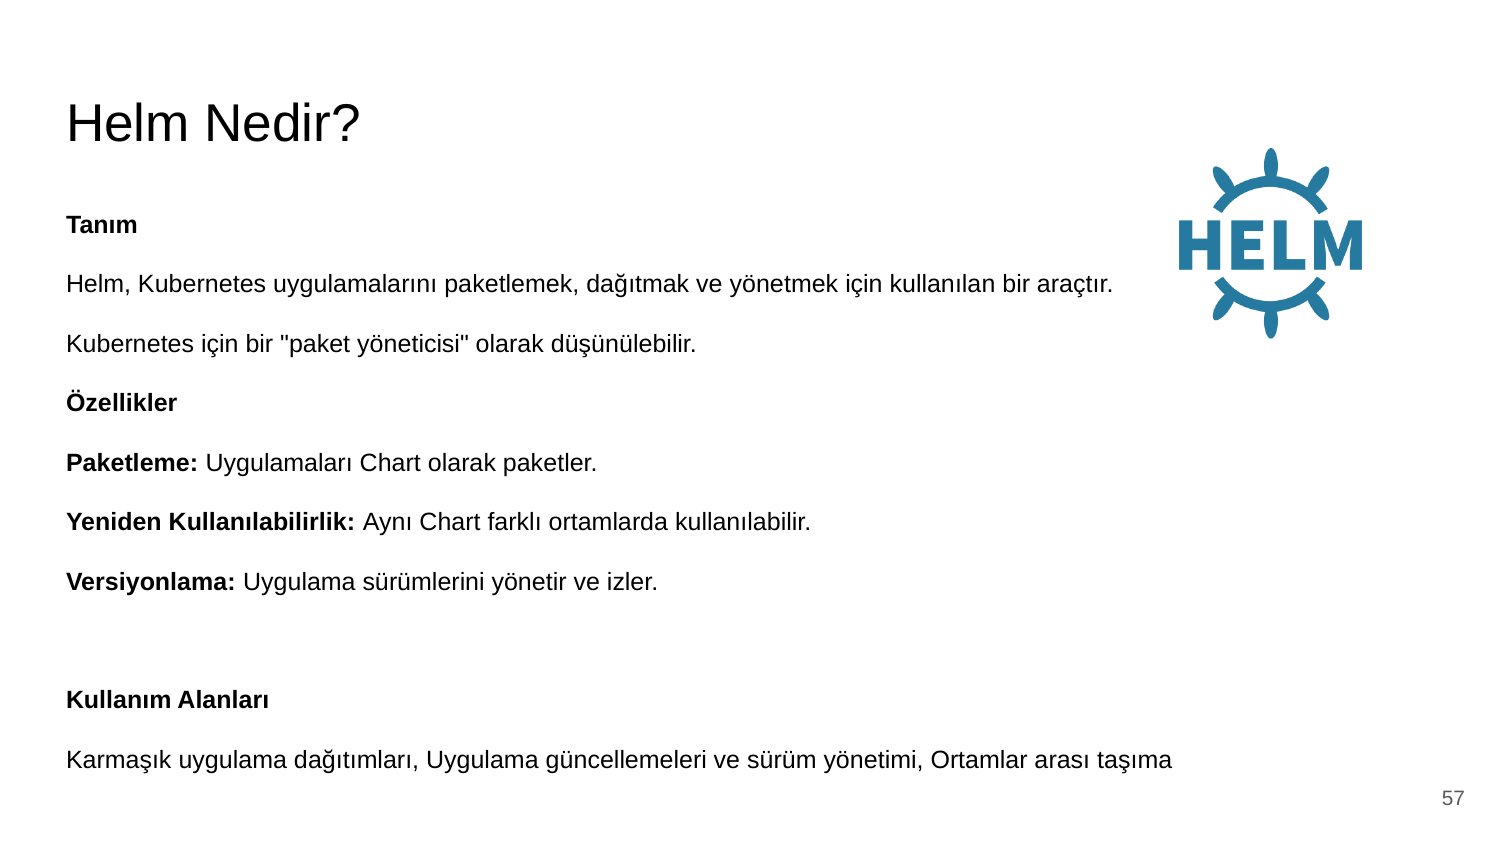

# Helm Nedir?
Tanım
Helm, Kubernetes uygulamalarını paketlemek, dağıtmak ve yönetmek için kullanılan bir araçtır.
Kubernetes için bir "paket yöneticisi" olarak düşünülebilir.
Özellikler
Paketleme: Uygulamaları Chart olarak paketler.
Yeniden Kullanılabilirlik: Aynı Chart farklı ortamlarda kullanılabilir.
Versiyonlama: Uygulama sürümlerini yönetir ve izler.
Kullanım Alanları
Karmaşık uygulama dağıtımları, Uygulama güncellemeleri ve sürüm yönetimi, Ortamlar arası taşıma